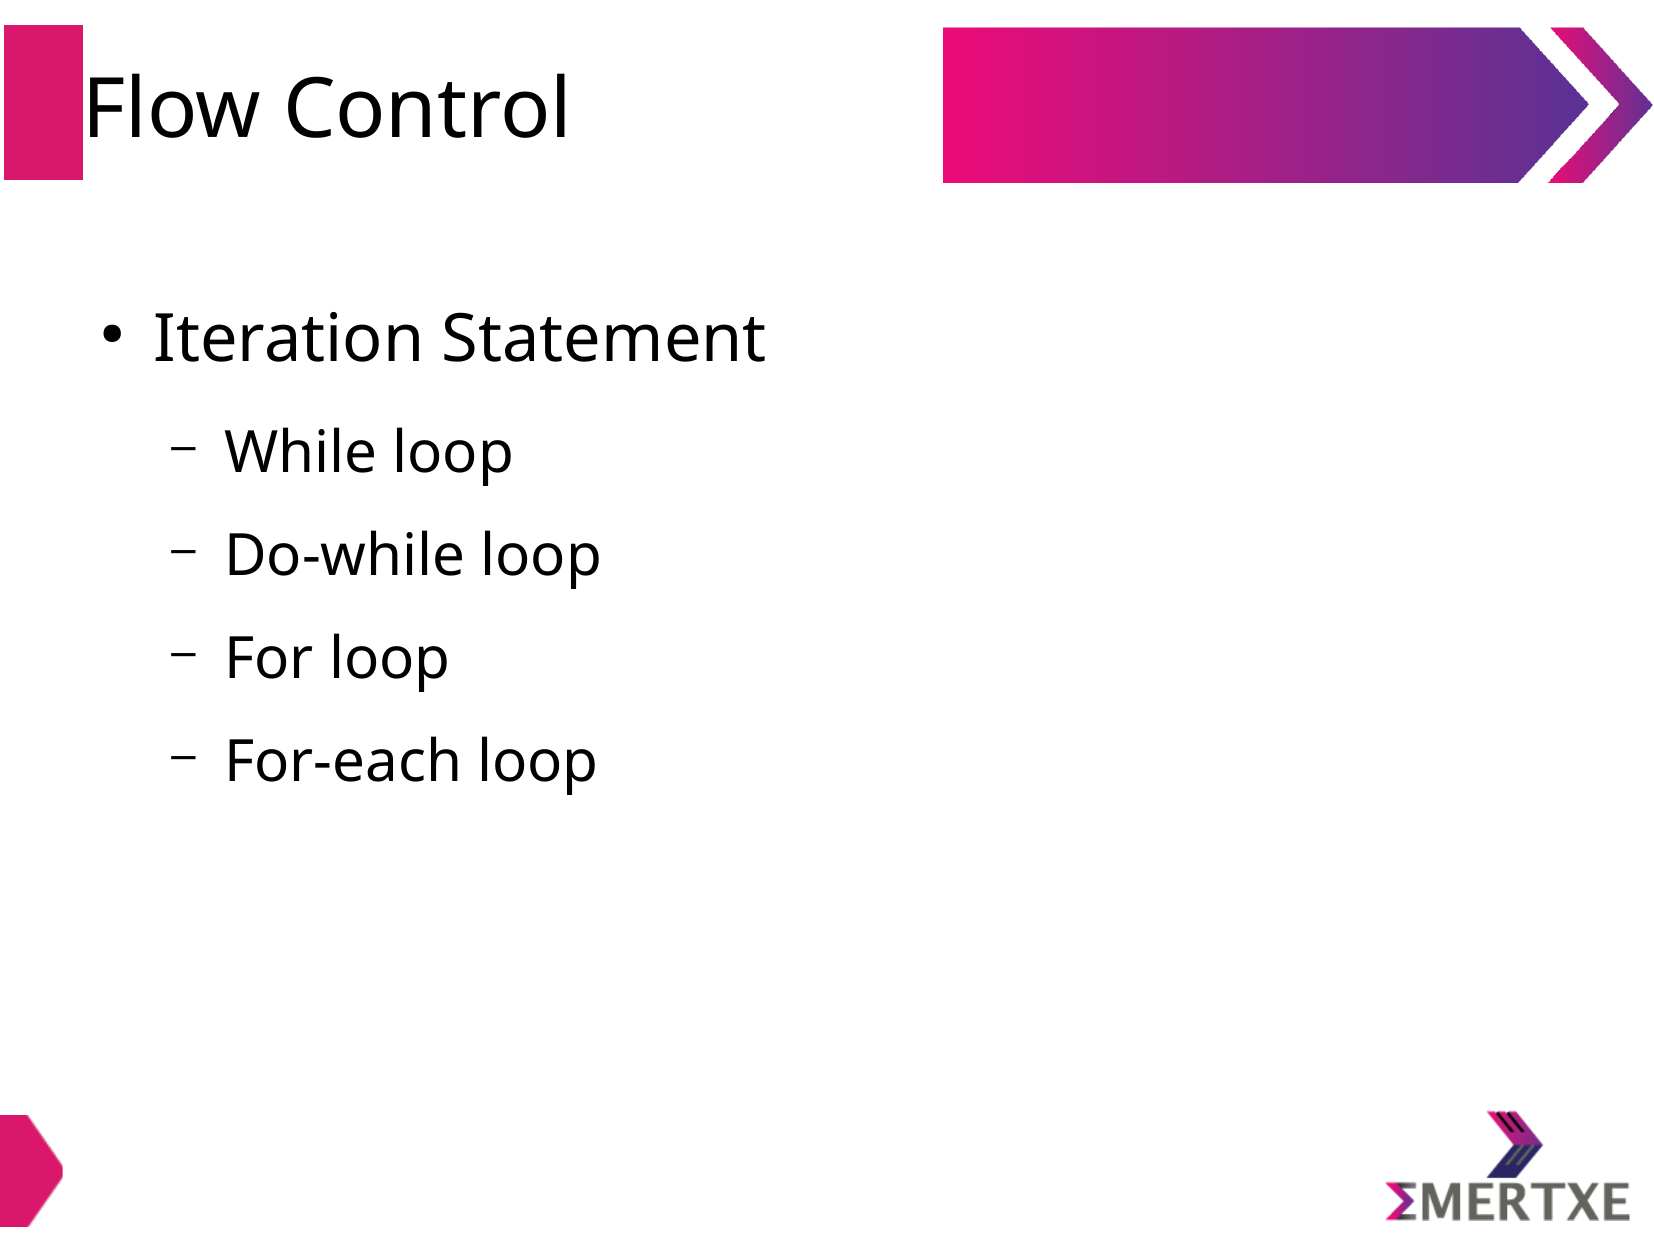

# Flow Control
Iteration Statement
While loop
Do-while loop
For loop
For-each loop